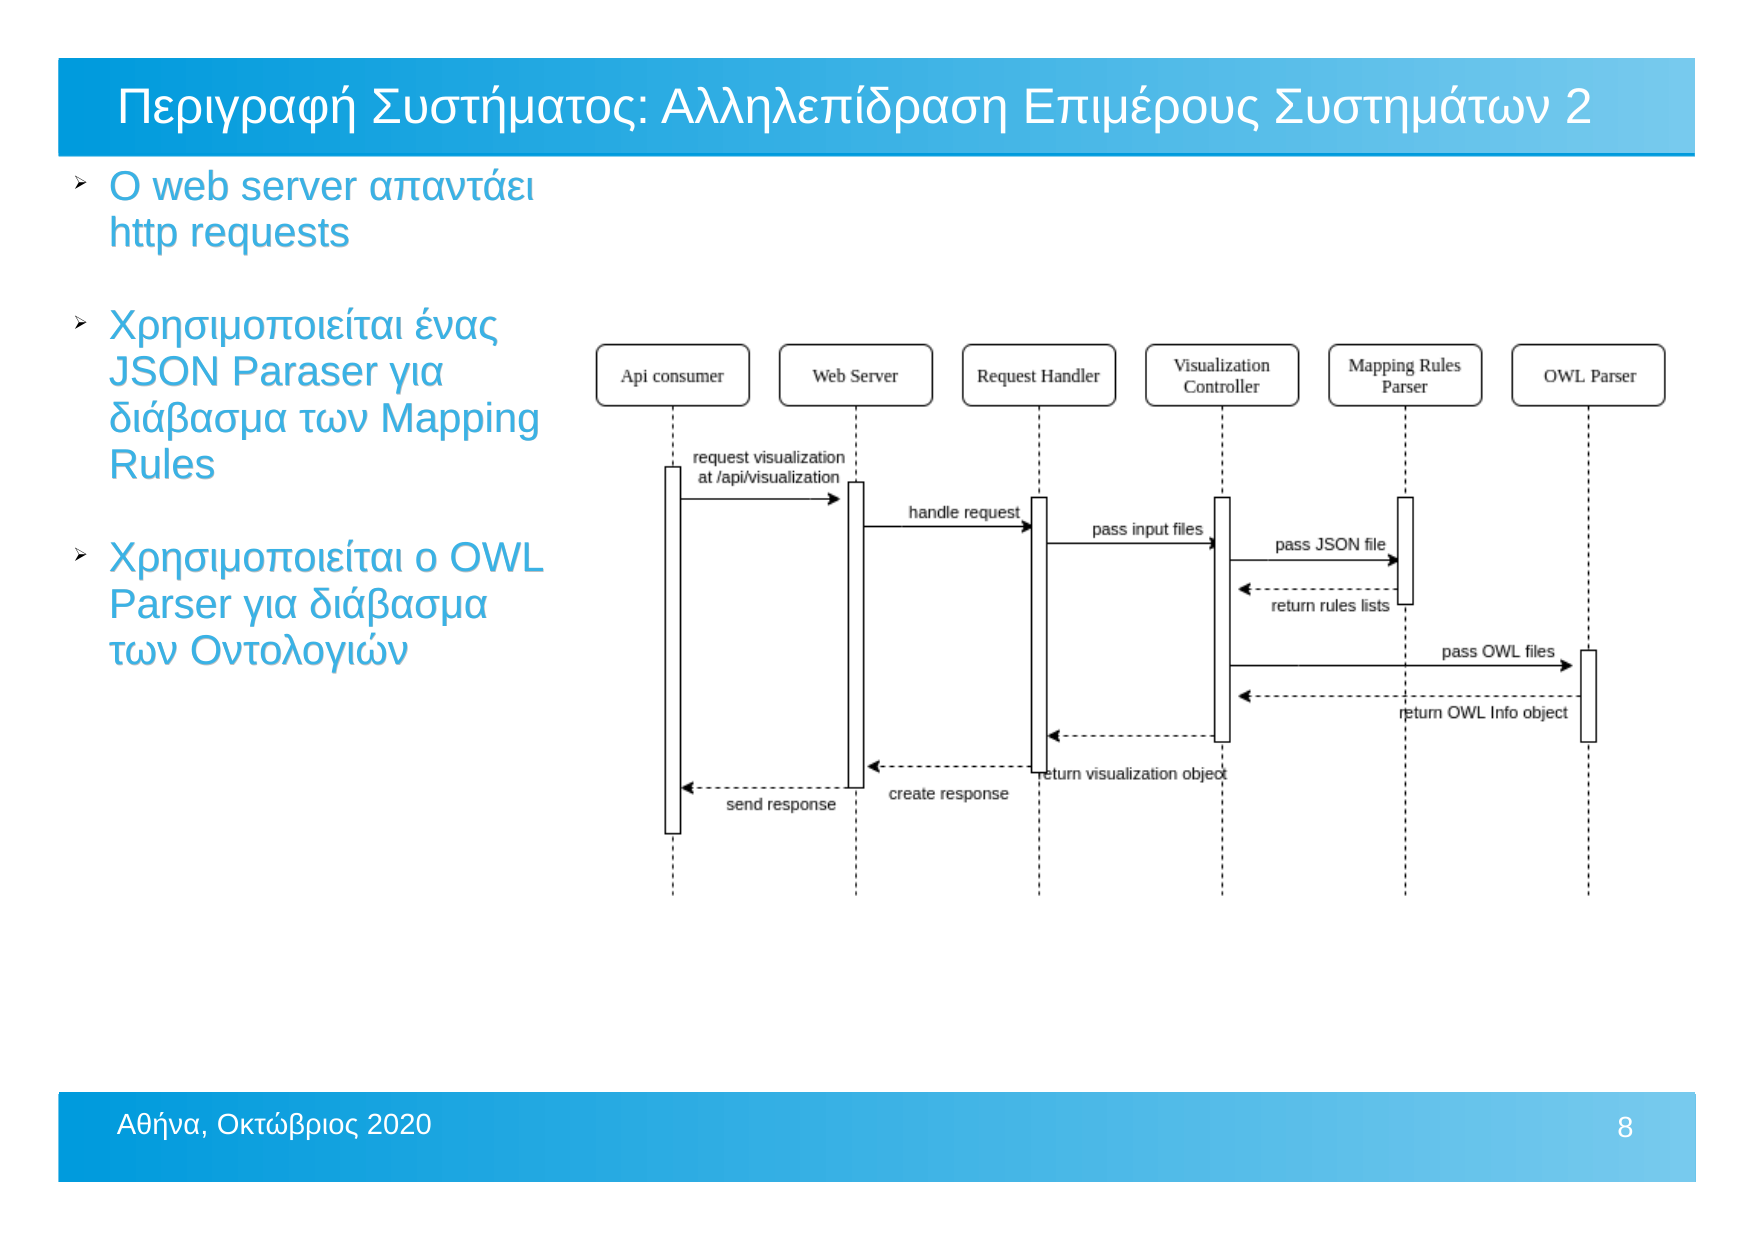

# Περιγραφή Συστήματος: Αλληλεπίδραση Επιμέρους Συστημάτων 2
Ο web server απαντάει http requests
Χρησιμοποιείται ένας JSON Paraser για διάβασμα των Mapping Rules
Χρησιμοποιείται ο OWL Parser για διάβασμα των Οντολογιών
8